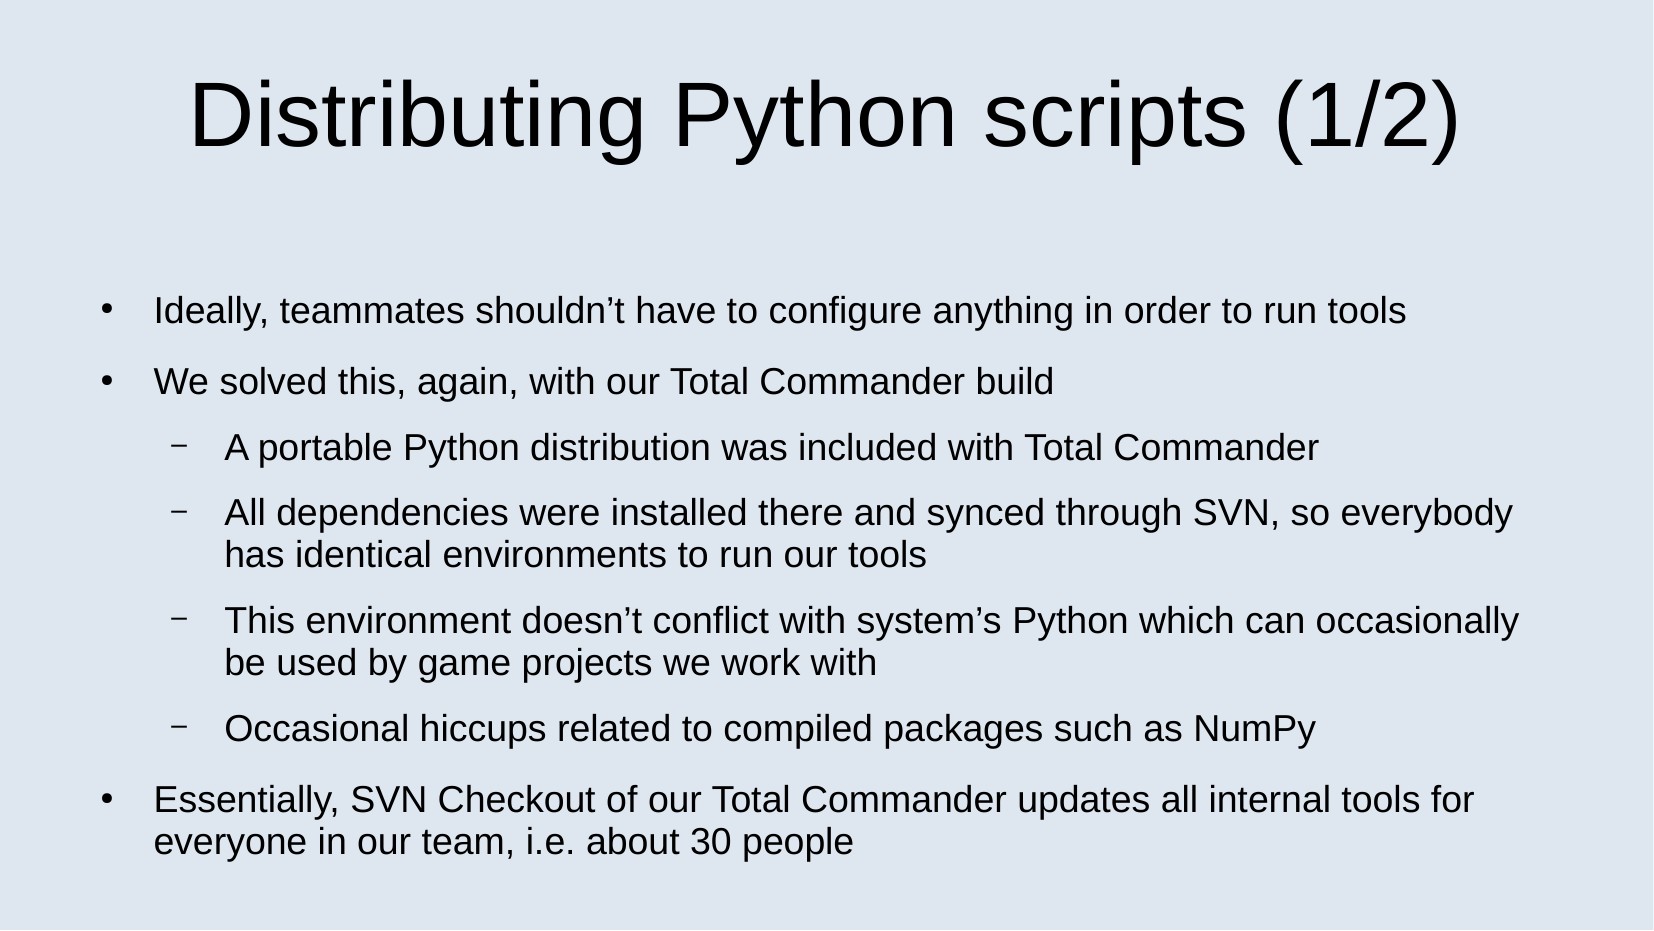

# Distributing Python scripts (1/2)
Ideally, teammates shouldn’t have to configure anything in order to run tools
We solved this, again, with our Total Commander build
A portable Python distribution was included with Total Commander
All dependencies were installed there and synced through SVN, so everybody has identical environments to run our tools
This environment doesn’t conflict with system’s Python which can occasionally be used by game projects we work with
Occasional hiccups related to compiled packages such as NumPy
Essentially, SVN Checkout of our Total Commander updates all internal tools for everyone in our team, i.e. about 30 people